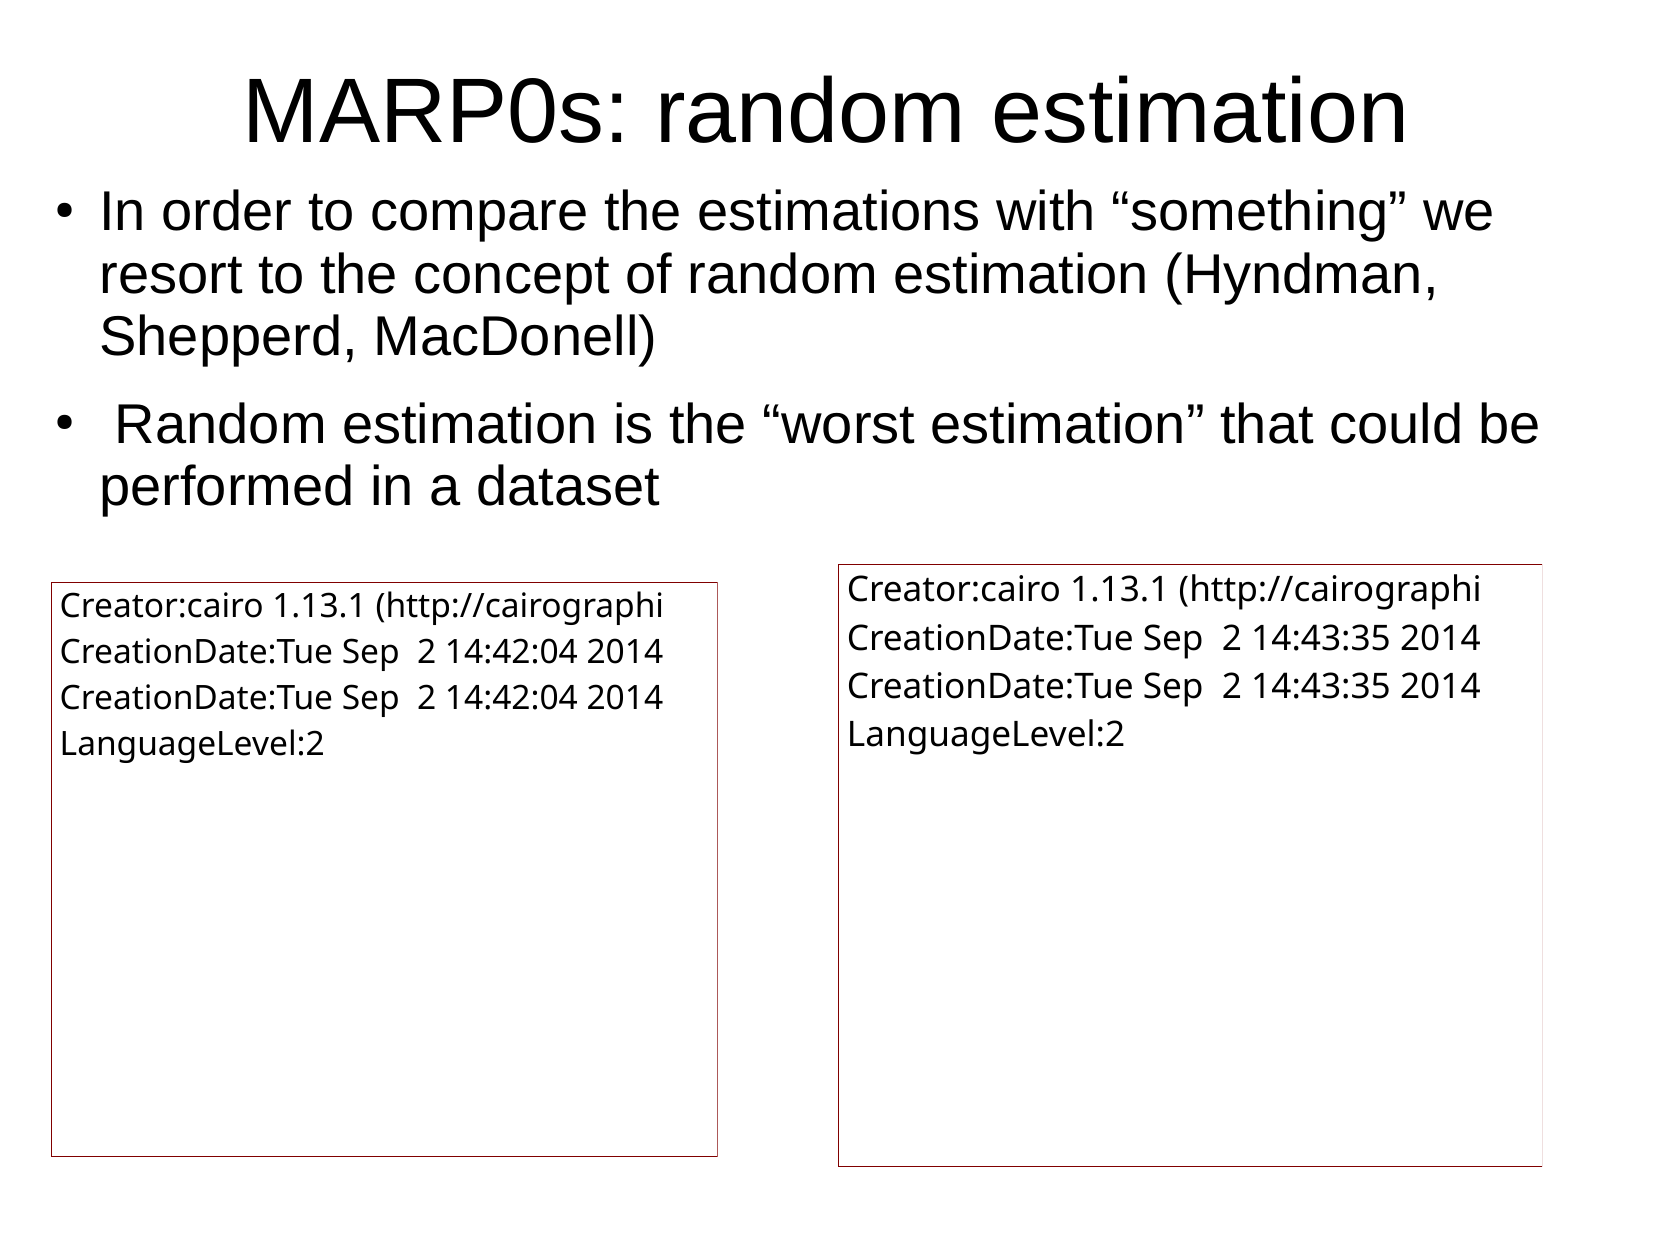

# MARP0s: random estimation
In order to compare the estimations with “something” we resort to the concept of random estimation (Hyndman, Shepperd, MacDonell)
 Random estimation is the “worst estimation” that could be performed in a dataset